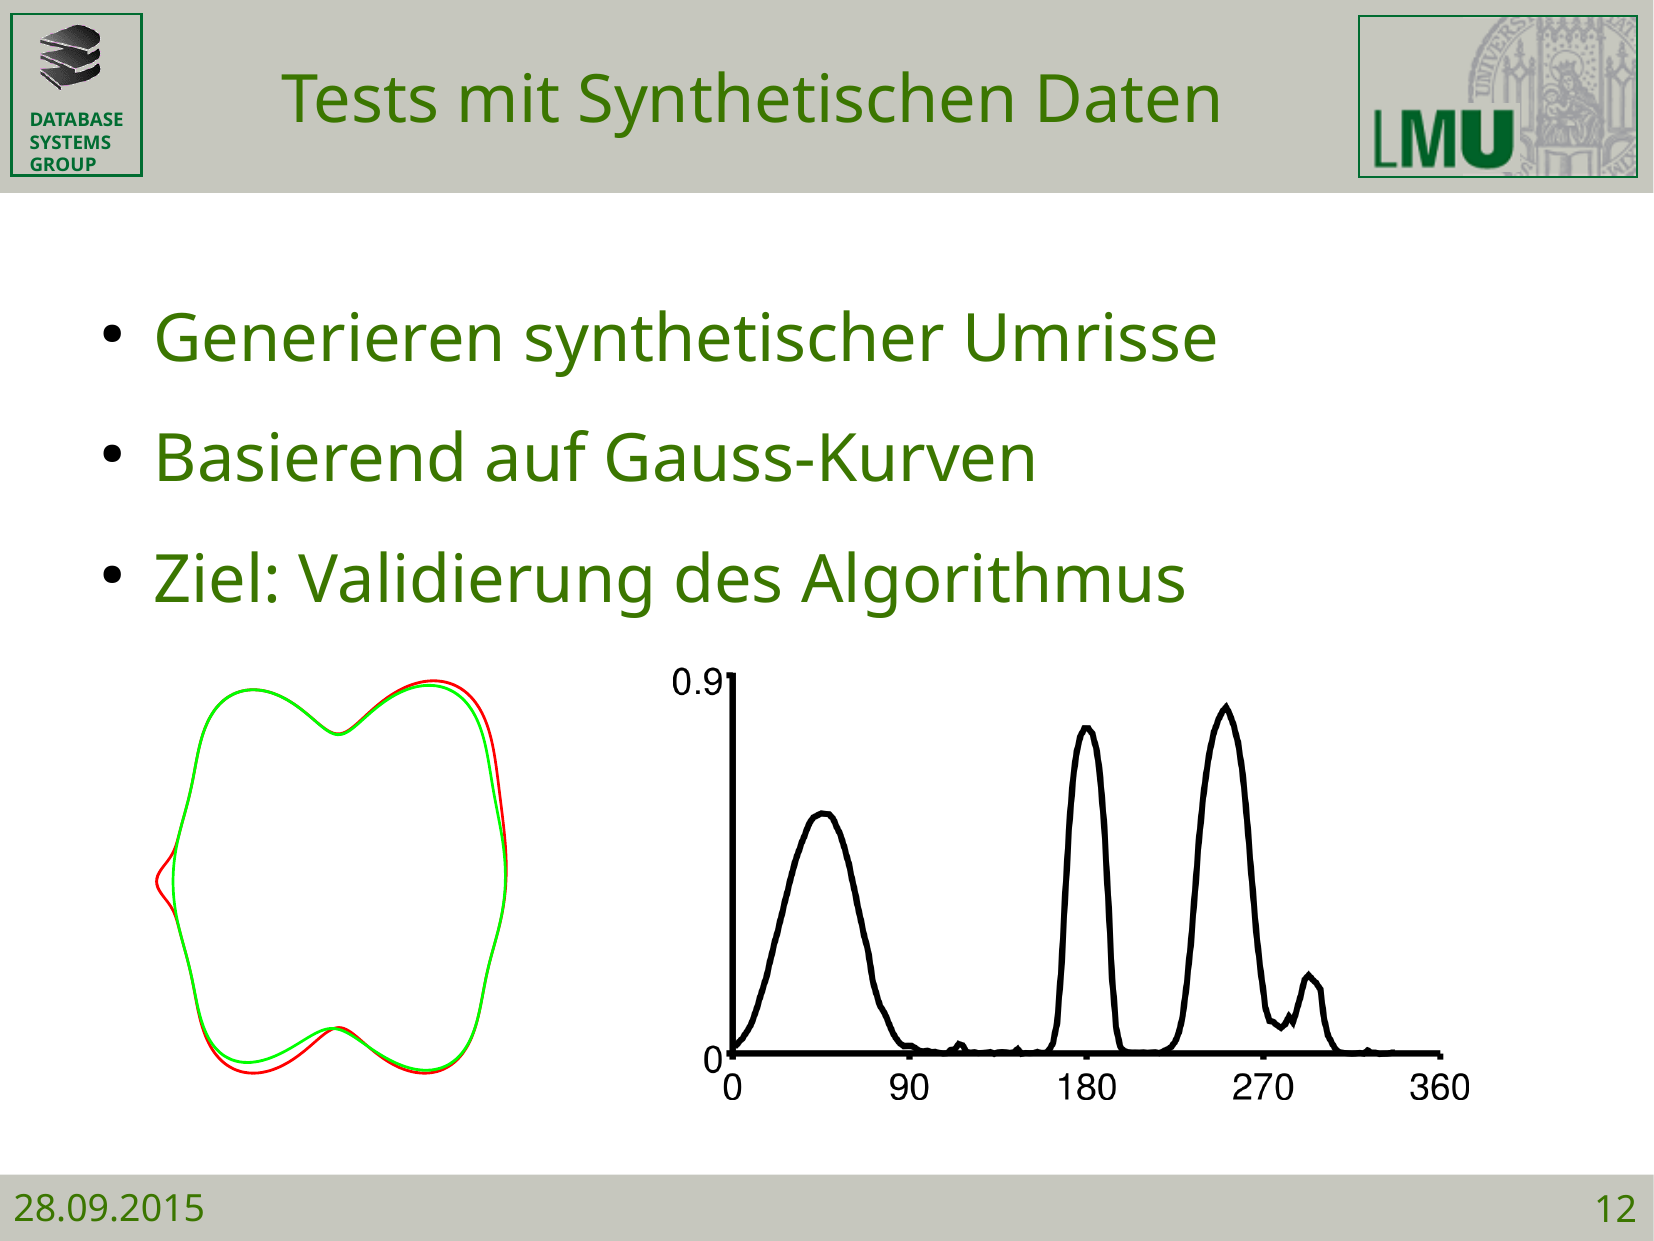

# Tests mit Synthetischen Daten
Generieren synthetischer Umrisse
Basierend auf Gauss-Kurven
Ziel: Validierung des Algorithmus
28.09.2015
12